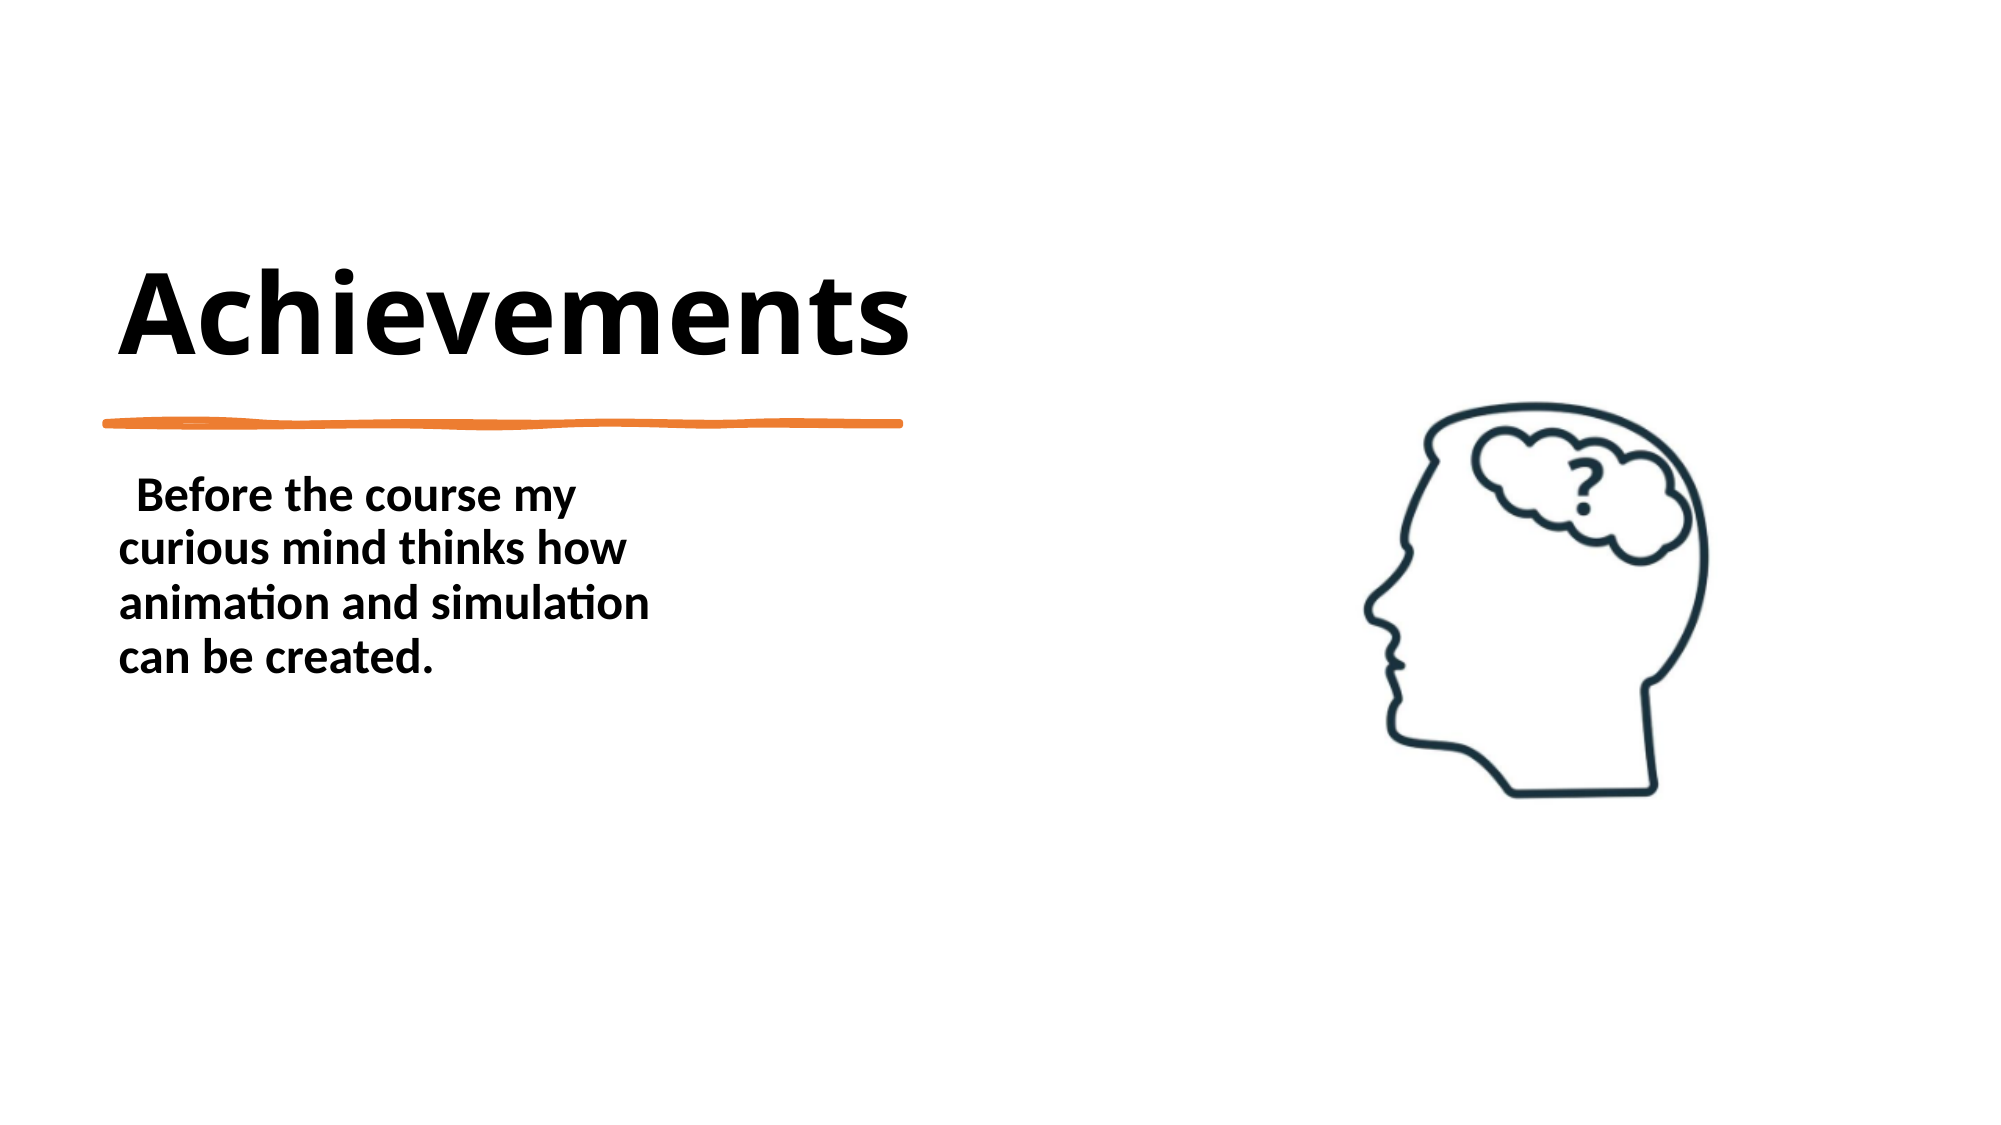

# Achievements
Before the course my curious mind thinks how animation and simulation can be created.